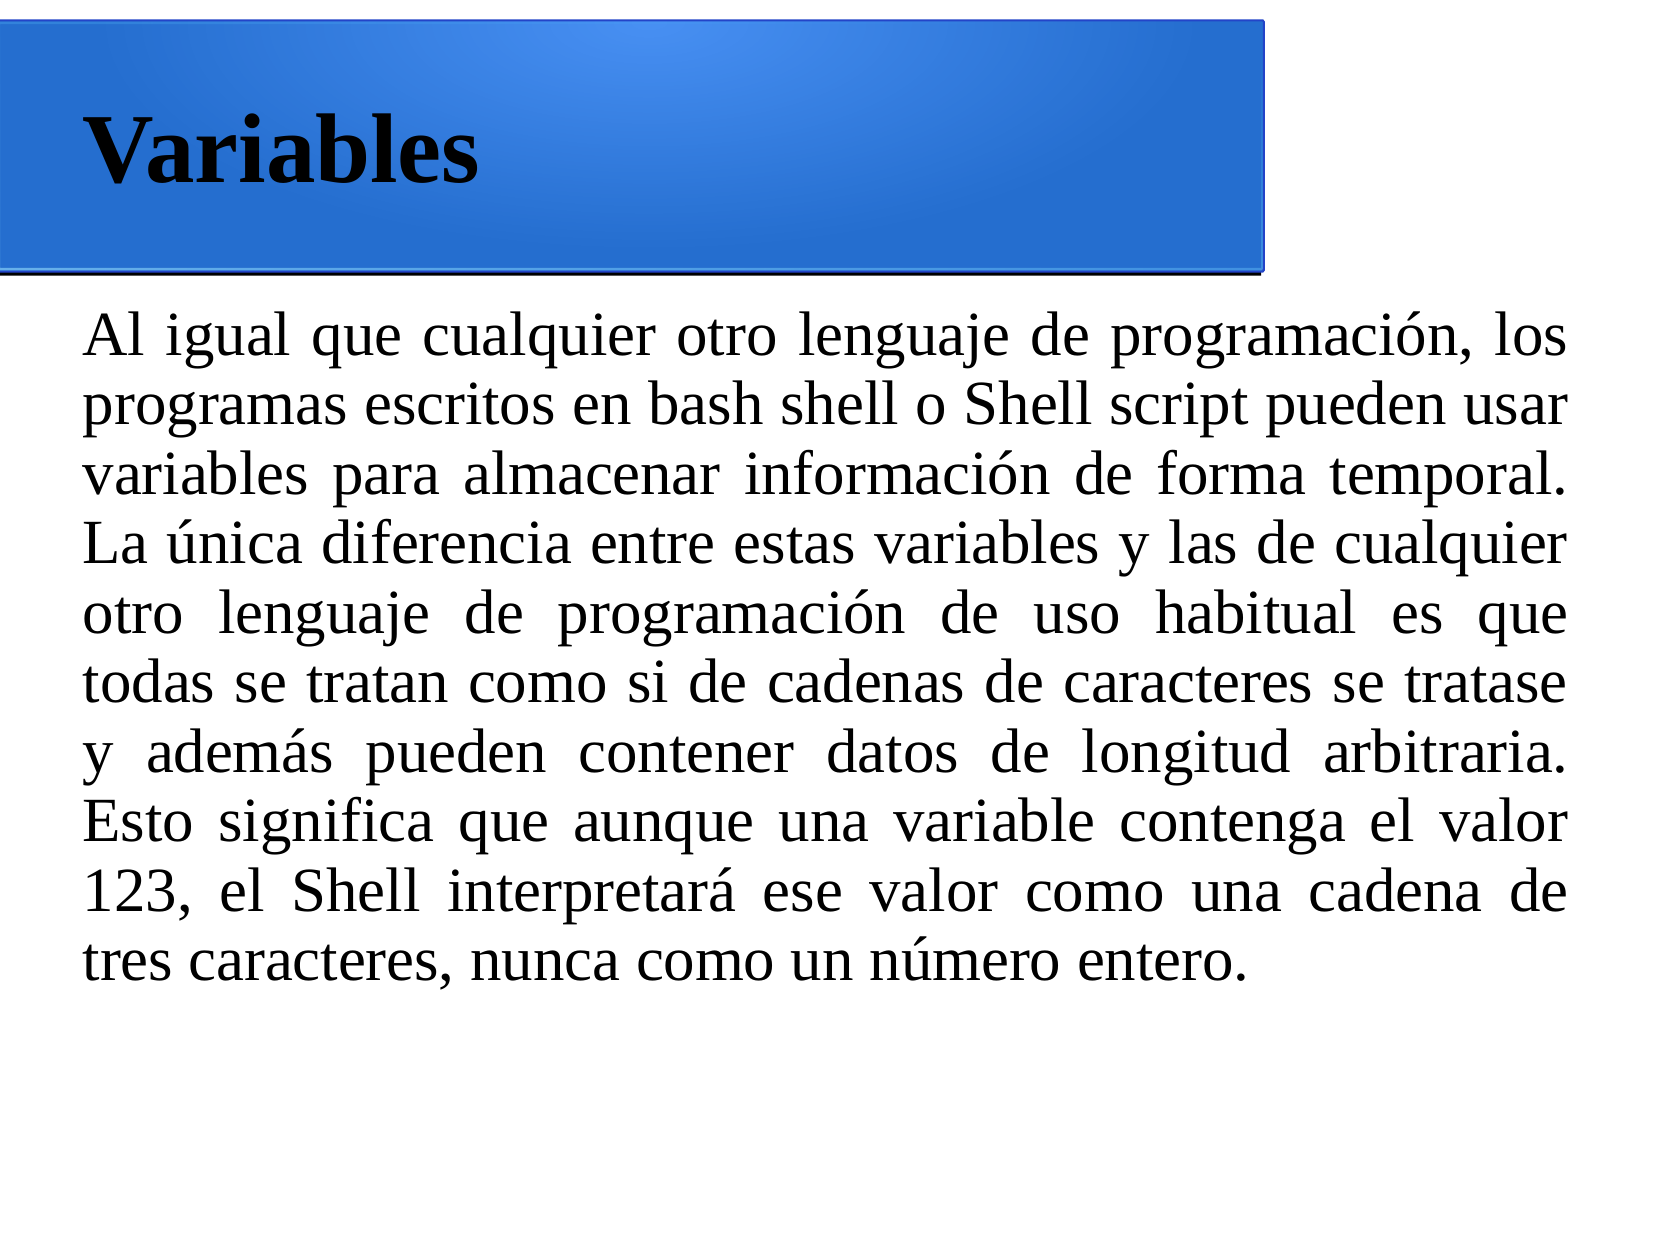

# Variables
Al igual que cualquier otro lenguaje de programación, los programas escritos en bash shell o Shell script pueden usar variables para almacenar información de forma temporal. La única diferencia entre estas variables y las de cualquier otro lenguaje de programación de uso habitual es que todas se tratan como si de cadenas de caracteres se tratase y además pueden contener datos de longitud arbitraria. Esto significa que aunque una variable contenga el valor 123, el Shell interpretará ese valor como una cadena de tres caracteres, nunca como un número entero.